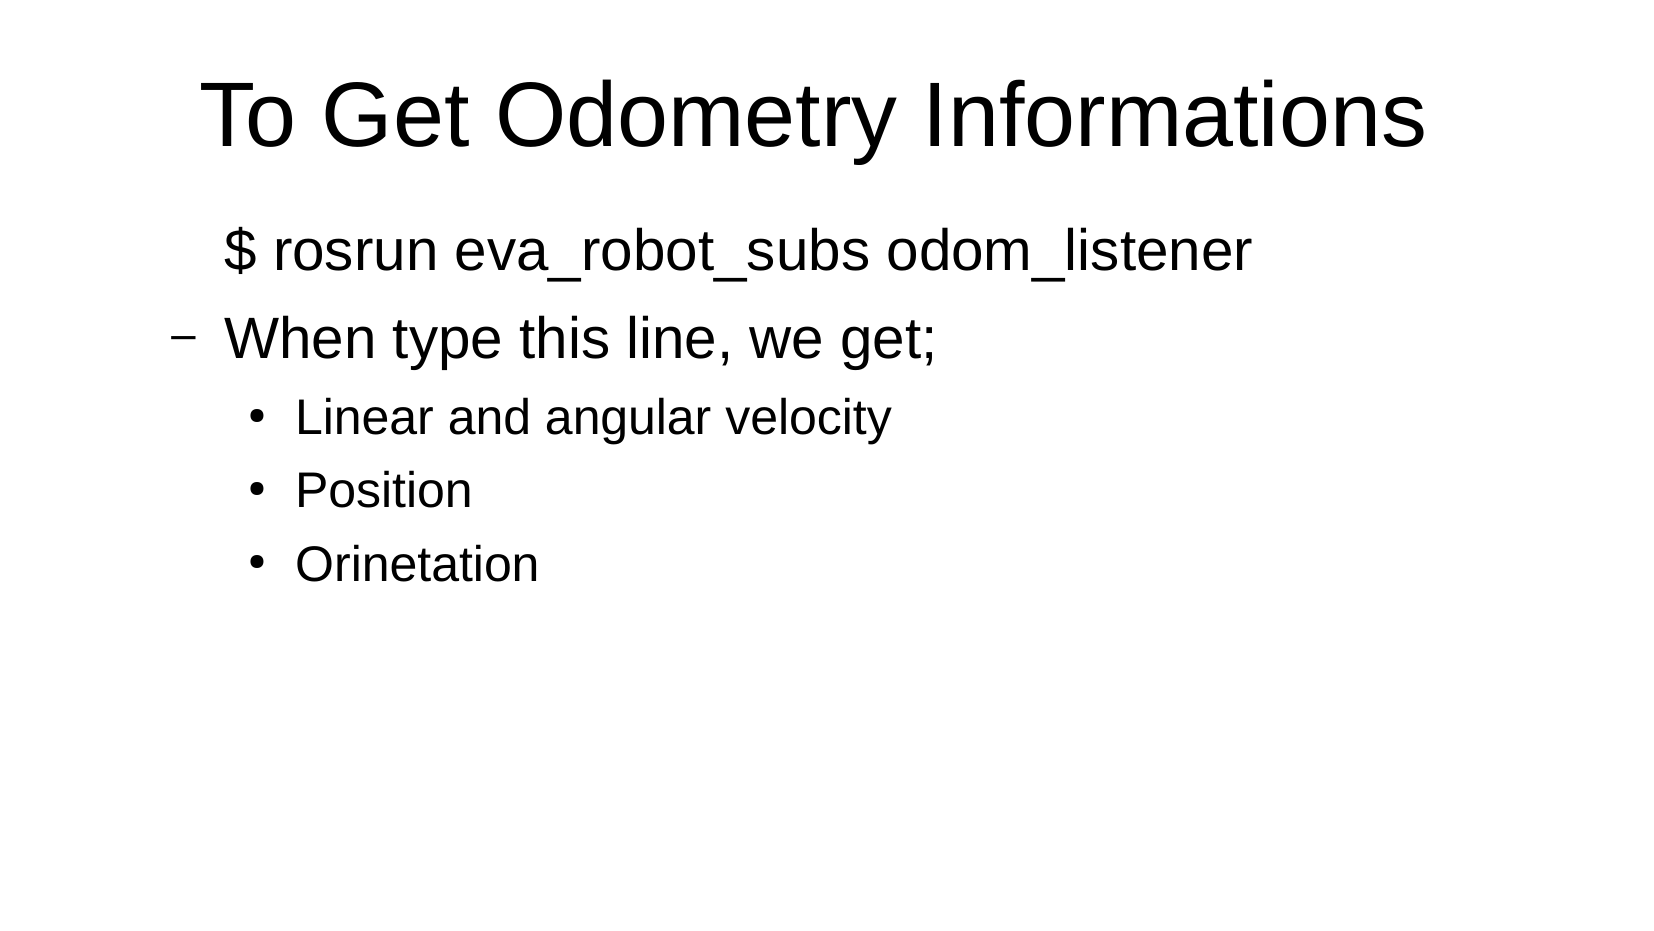

# To Get Odometry Informations
$ rosrun eva_robot_subs odom_listener
When type this line, we get;
Linear and angular velocity
Position
Orinetation